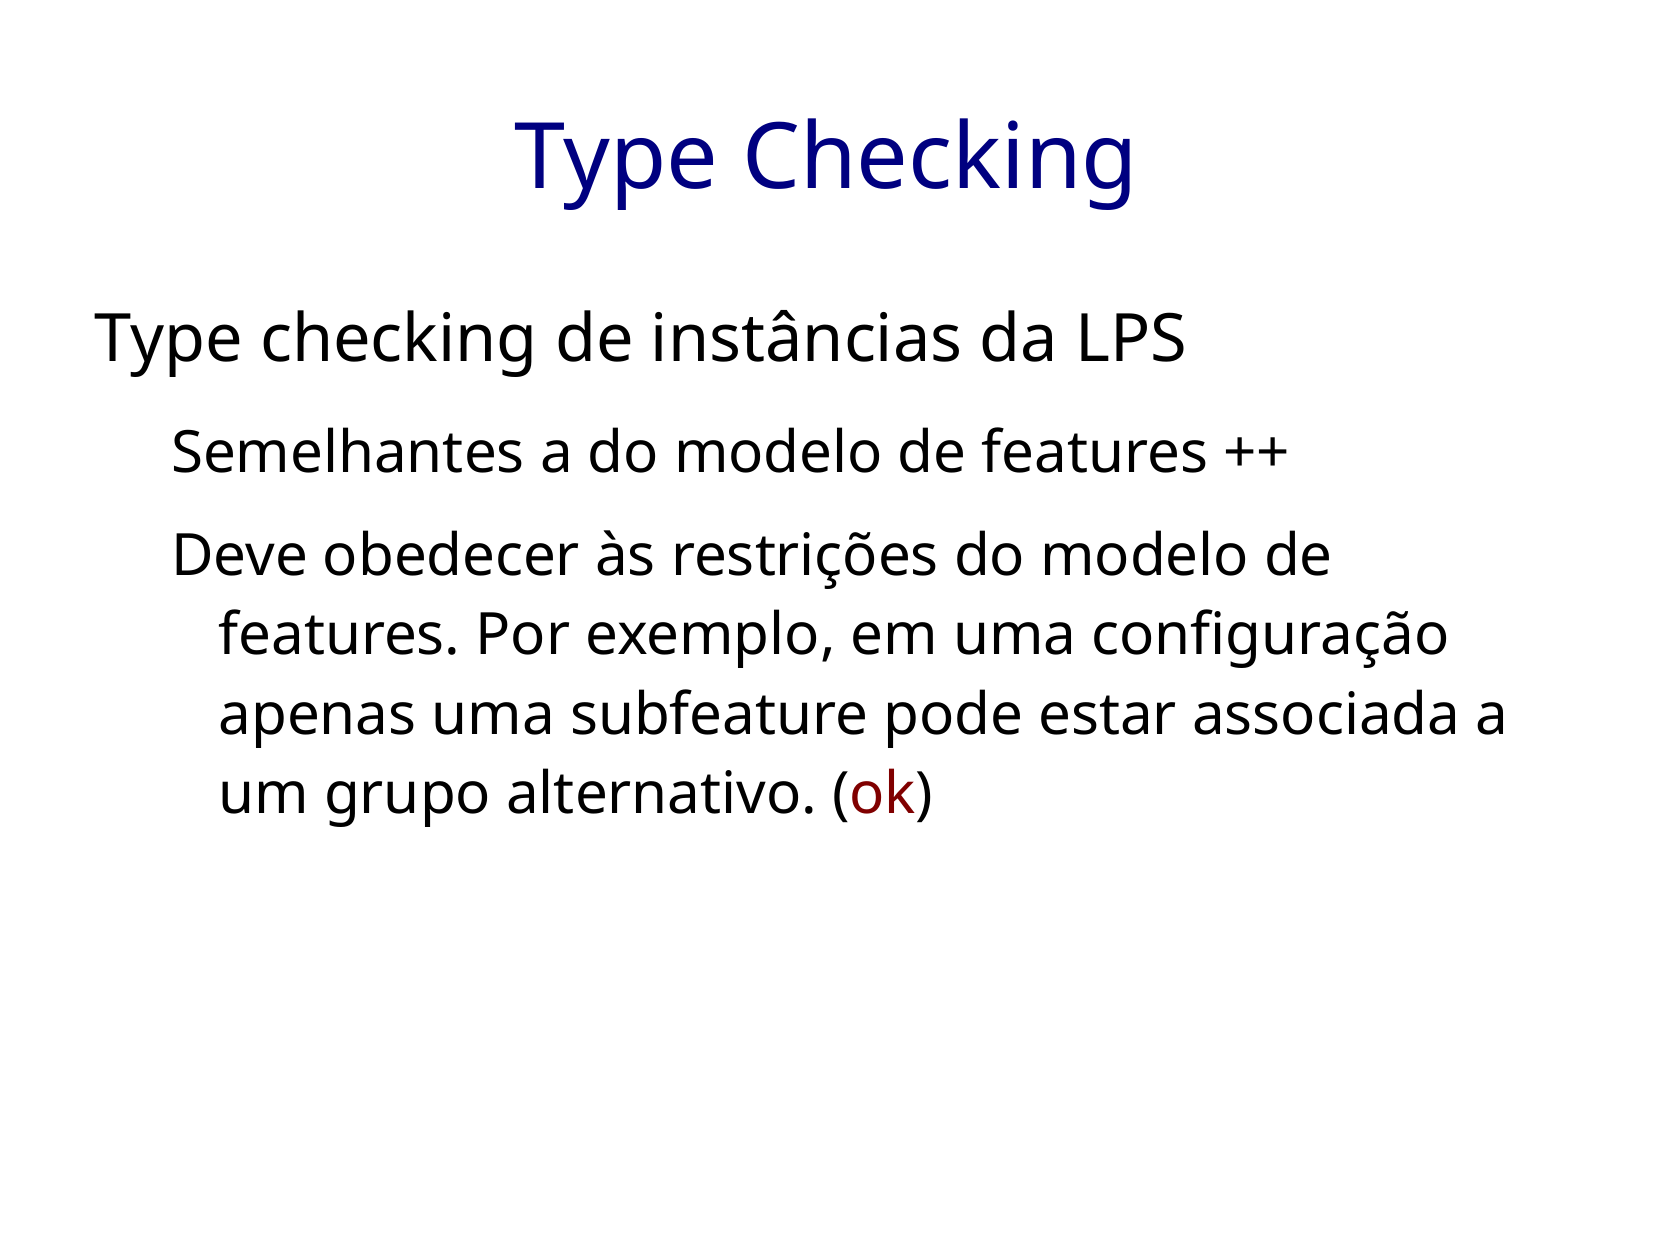

# Type Checking
Type checking de instâncias da LPS
Semelhantes a do modelo de features ++
Deve obedecer às restrições do modelo de features. Por exemplo, em uma configuração apenas uma subfeature pode estar associada a um grupo alternativo. (ok)